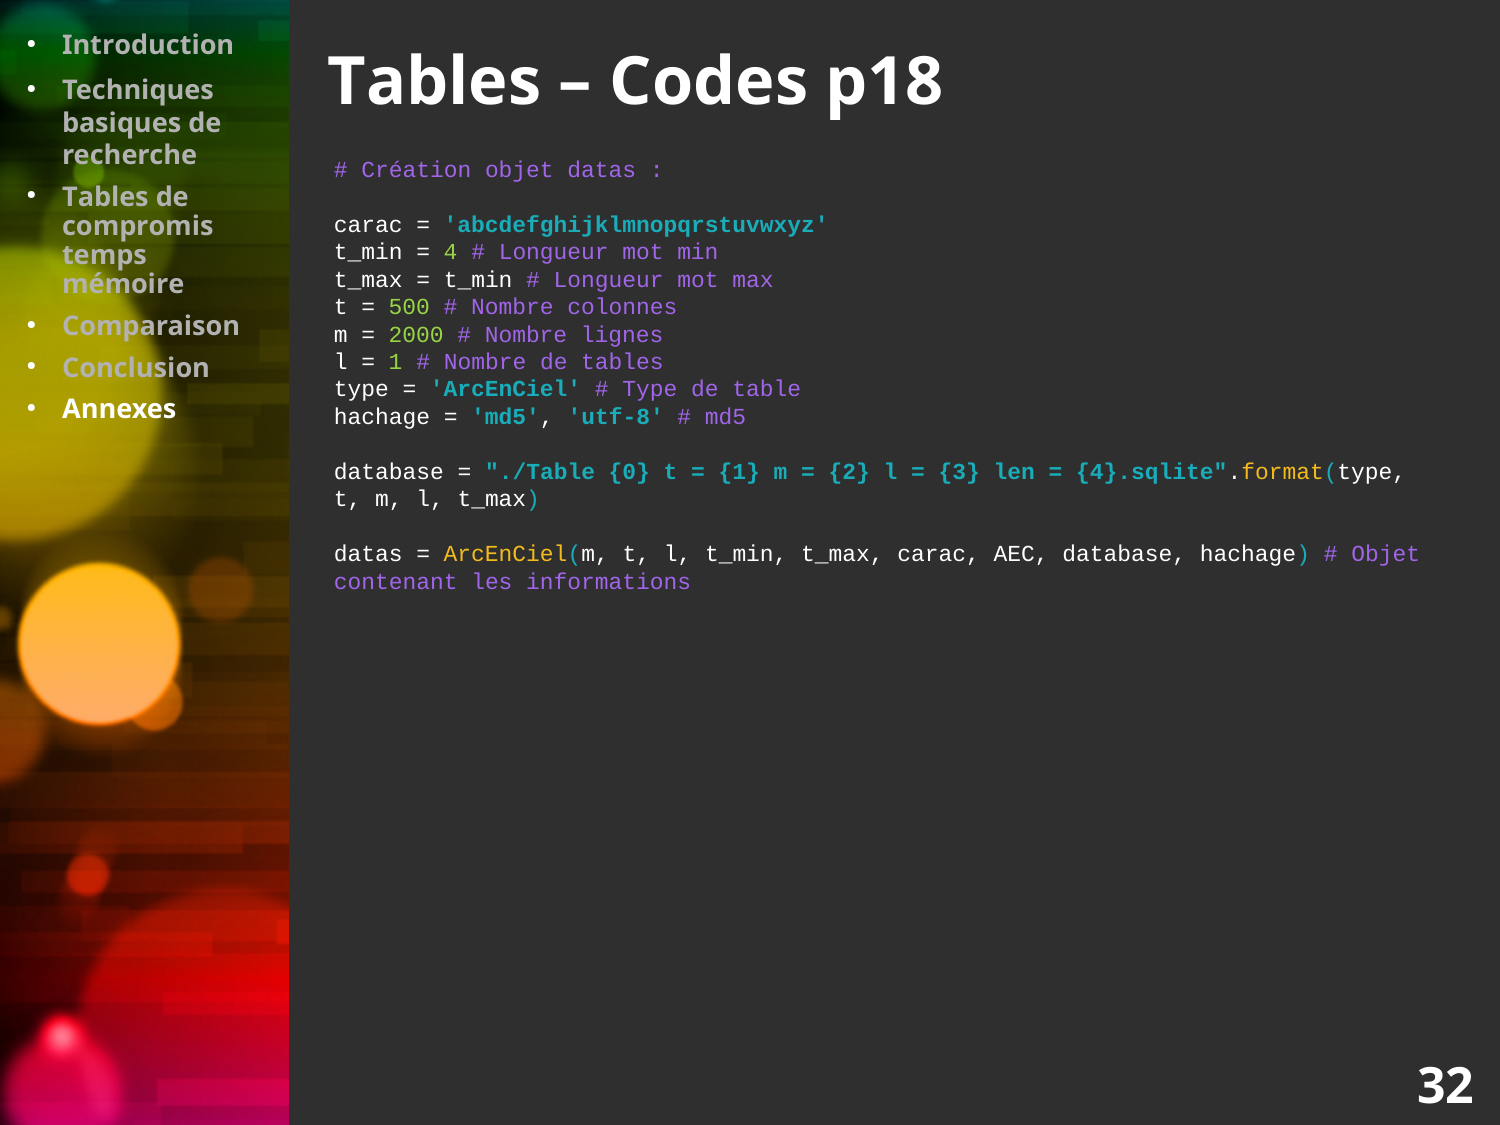

# Tables – Codes p18
Introduction
Techniques basiques de recherche
Tables de compromis temps mémoire
Comparaison
Conclusion
Annexes
# Création objet datas :
carac = 'abcdefghijklmnopqrstuvwxyz'
t_min = 4 # Longueur mot min
t_max = t_min # Longueur mot max
t = 500 # Nombre colonnes
m = 2000 # Nombre lignes
l = 1 # Nombre de tables
type = 'ArcEnCiel' # Type de table
hachage = 'md5', 'utf-8' # md5
database = "./Table {0} t = {1} m = {2} l = {3} len = {4}.sqlite".format(type, t, m, l, t_max)
datas = ArcEnCiel(m, t, l, t_min, t_max, carac, AEC, database, hachage) # Objet contenant les informations